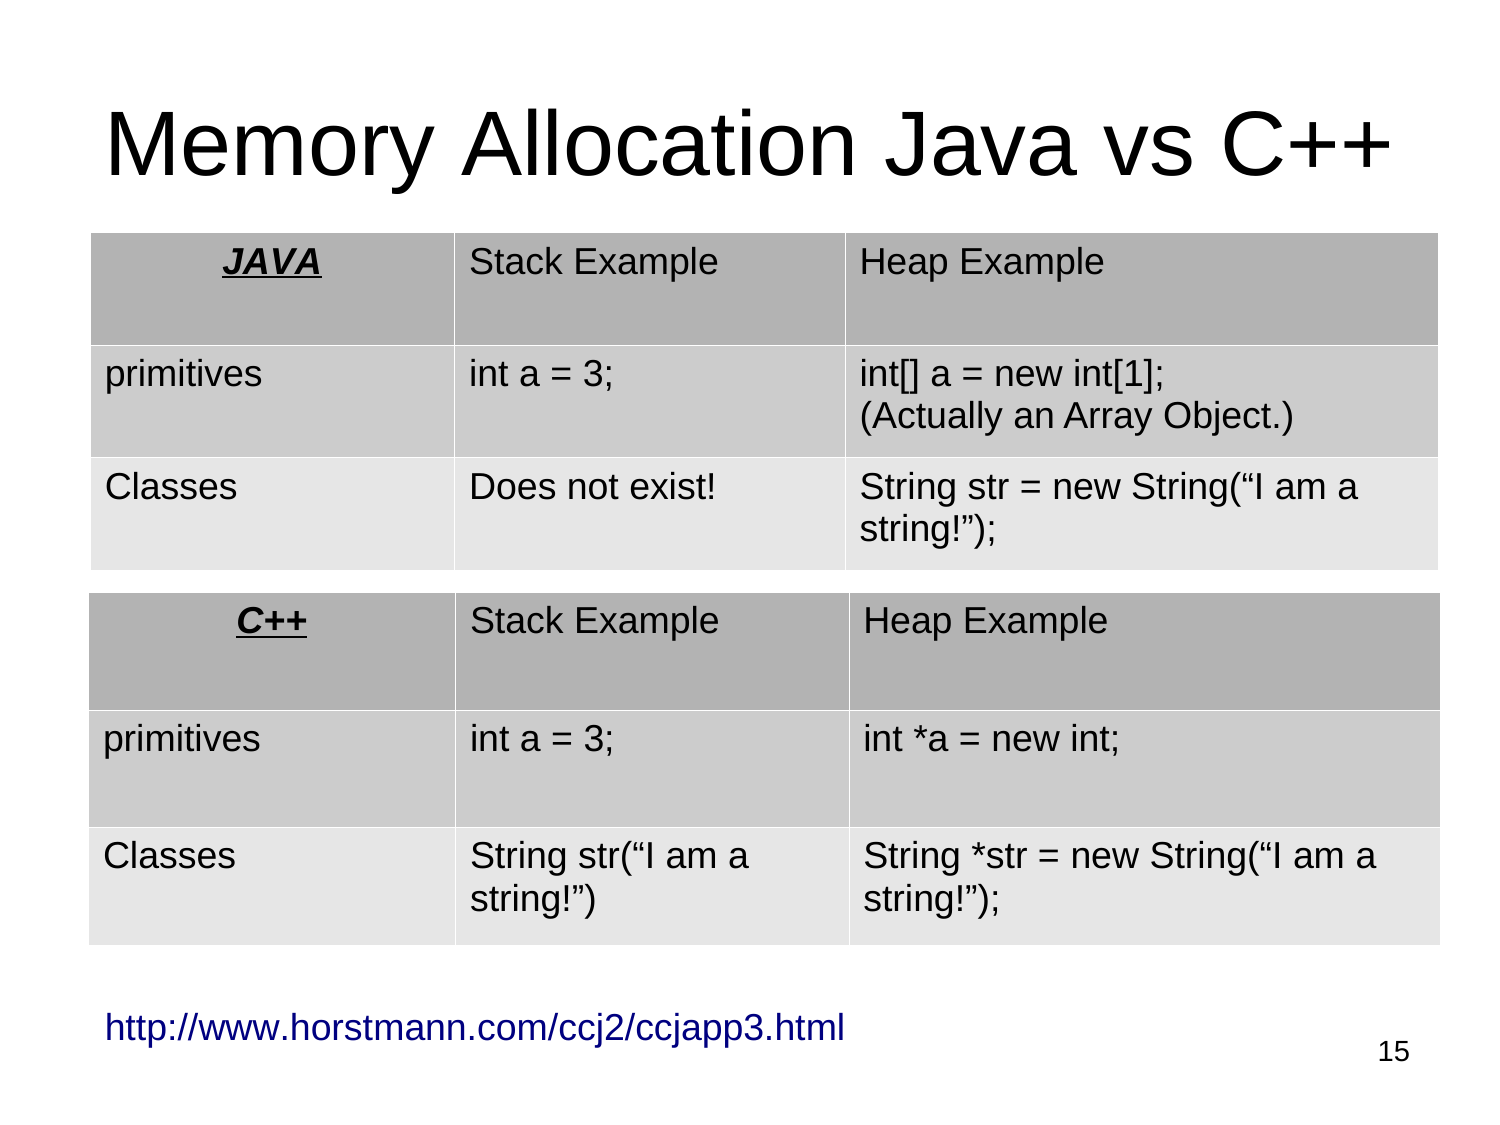

# Memory Allocation Java vs C++
| JAVA | Stack Example | Heap Example |
| --- | --- | --- |
| primitives | int a = 3; | int[] a = new int[1]; (Actually an Array Object.) |
| Classes | Does not exist! | String str = new String(“I am a string!”); |
| C++ | Stack Example | Heap Example |
| --- | --- | --- |
| primitives | int a = 3; | int \*a = new int; |
| Classes | String str(“I am a string!”) | String \*str = new String(“I am a string!”); |
http://www.horstmann.com/ccj2/ccjapp3.html